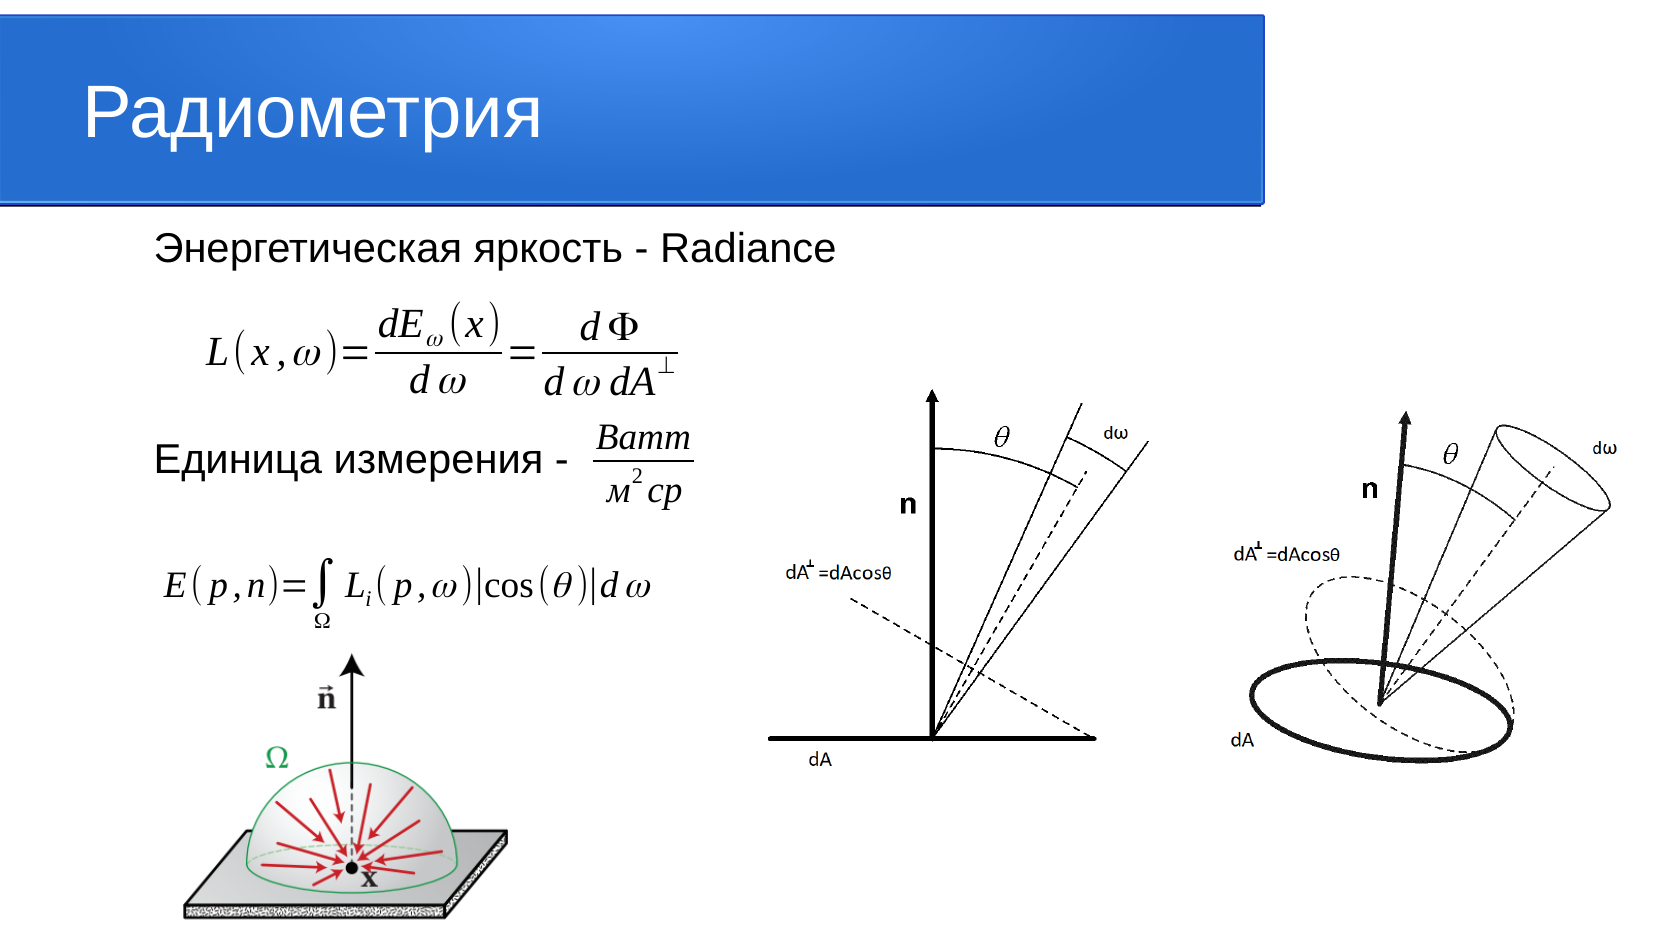

# Радиометрия
Энергетическая яркость - Radiance
Единица измерения -